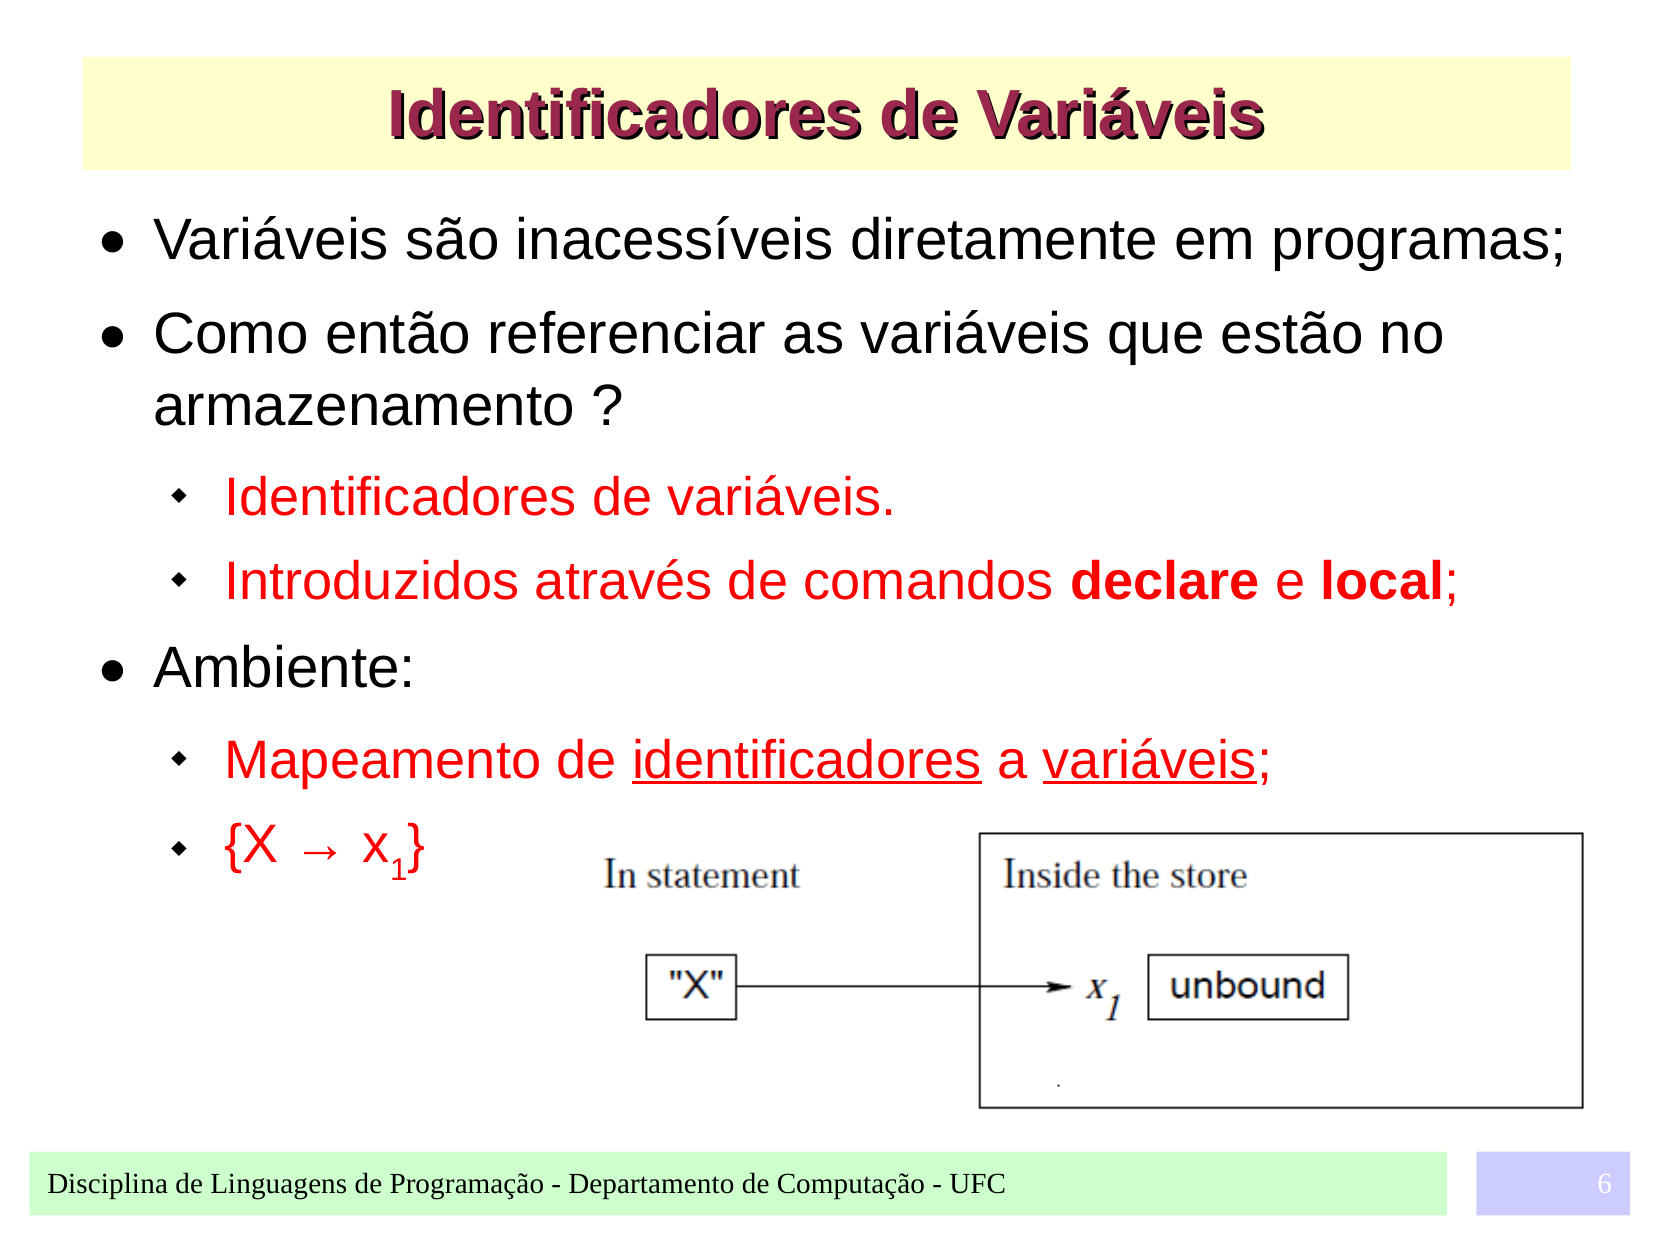

# Identificadores de Variáveis
Variáveis são inacessíveis diretamente em programas;
Como então referenciar as variáveis que estão no armazenamento ?
Identificadores de variáveis.
Introduzidos através de comandos declare e local;
Ambiente:
Mapeamento de identificadores a variáveis;
{X → x1}
Disciplina de Linguagens de Programação - Departamento de Computação - UFC
6